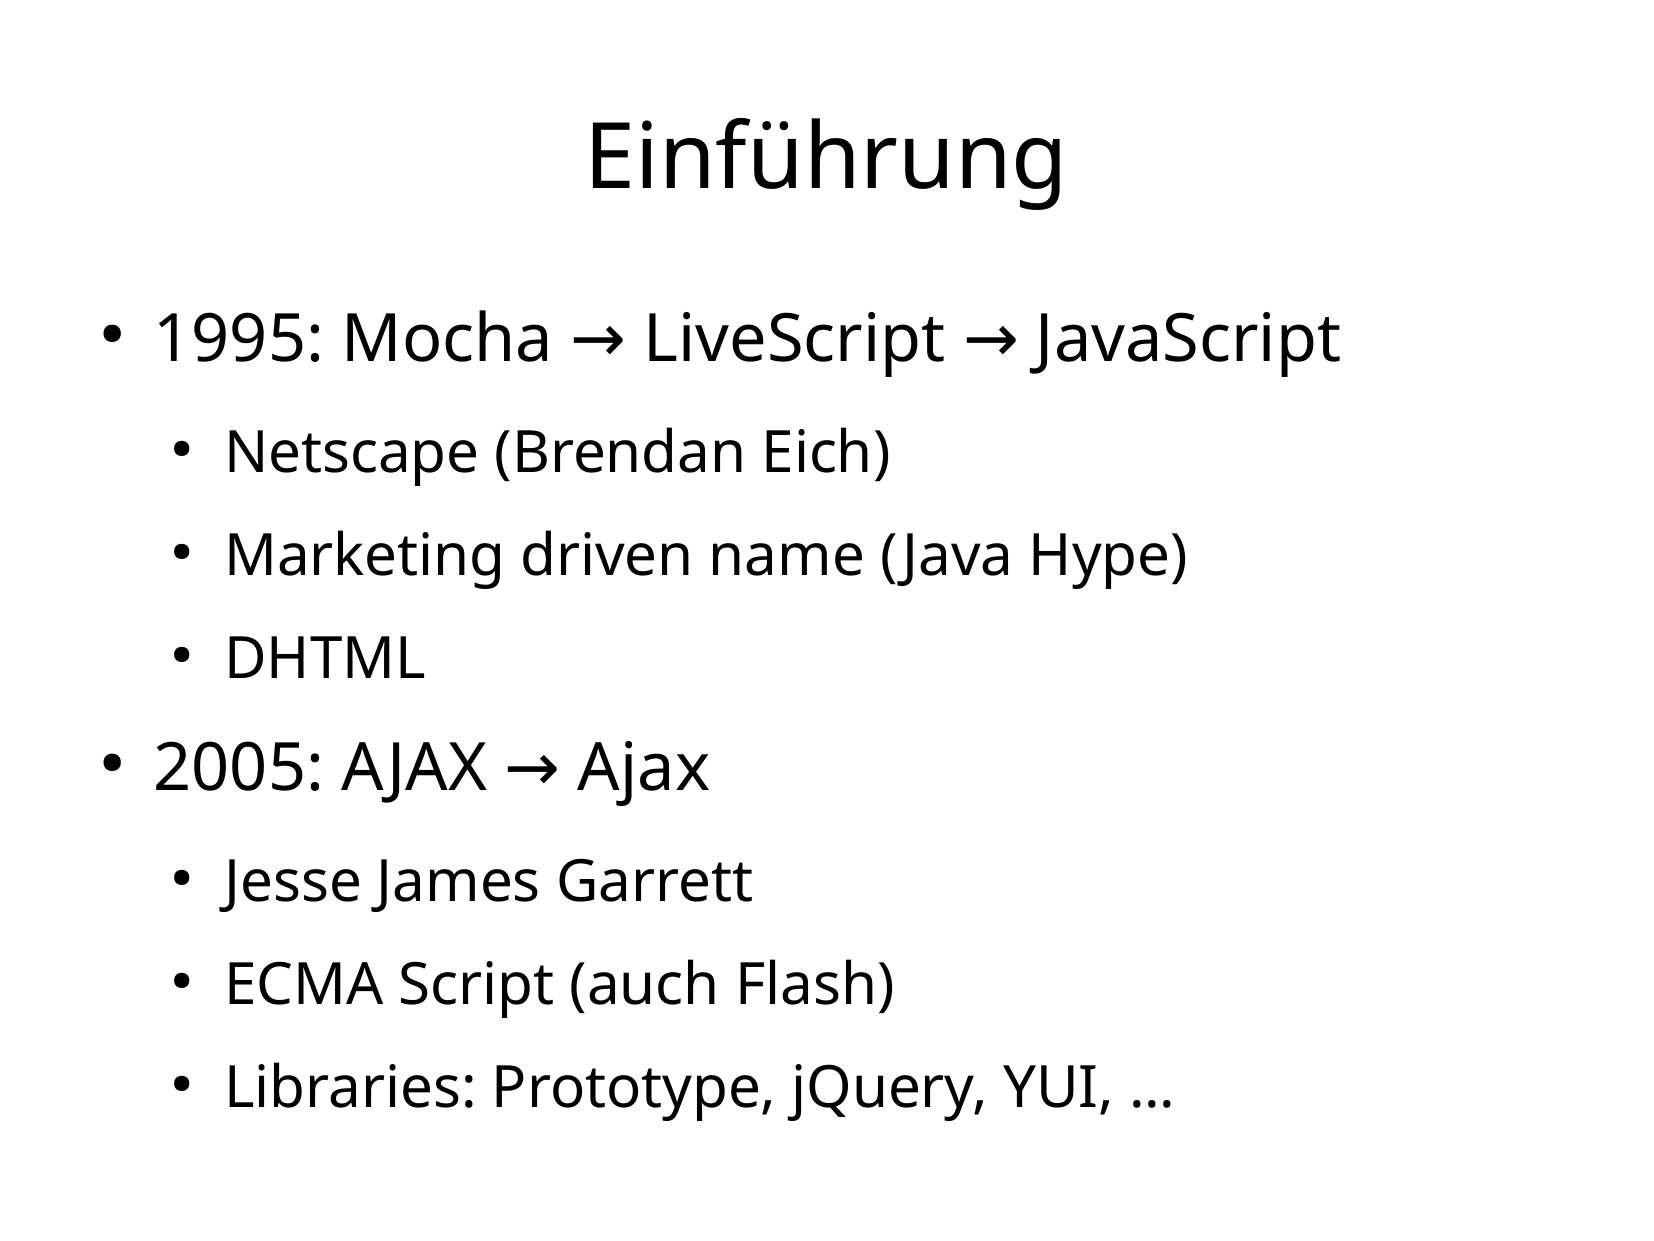

# Einführung
1995: Mocha → LiveScript → JavaScript
Netscape (Brendan Eich)
Marketing driven name (Java Hype)
DHTML
2005: AJAX → Ajax
Jesse James Garrett
ECMA Script (auch Flash)
Libraries: Prototype, jQuery, YUI, ...